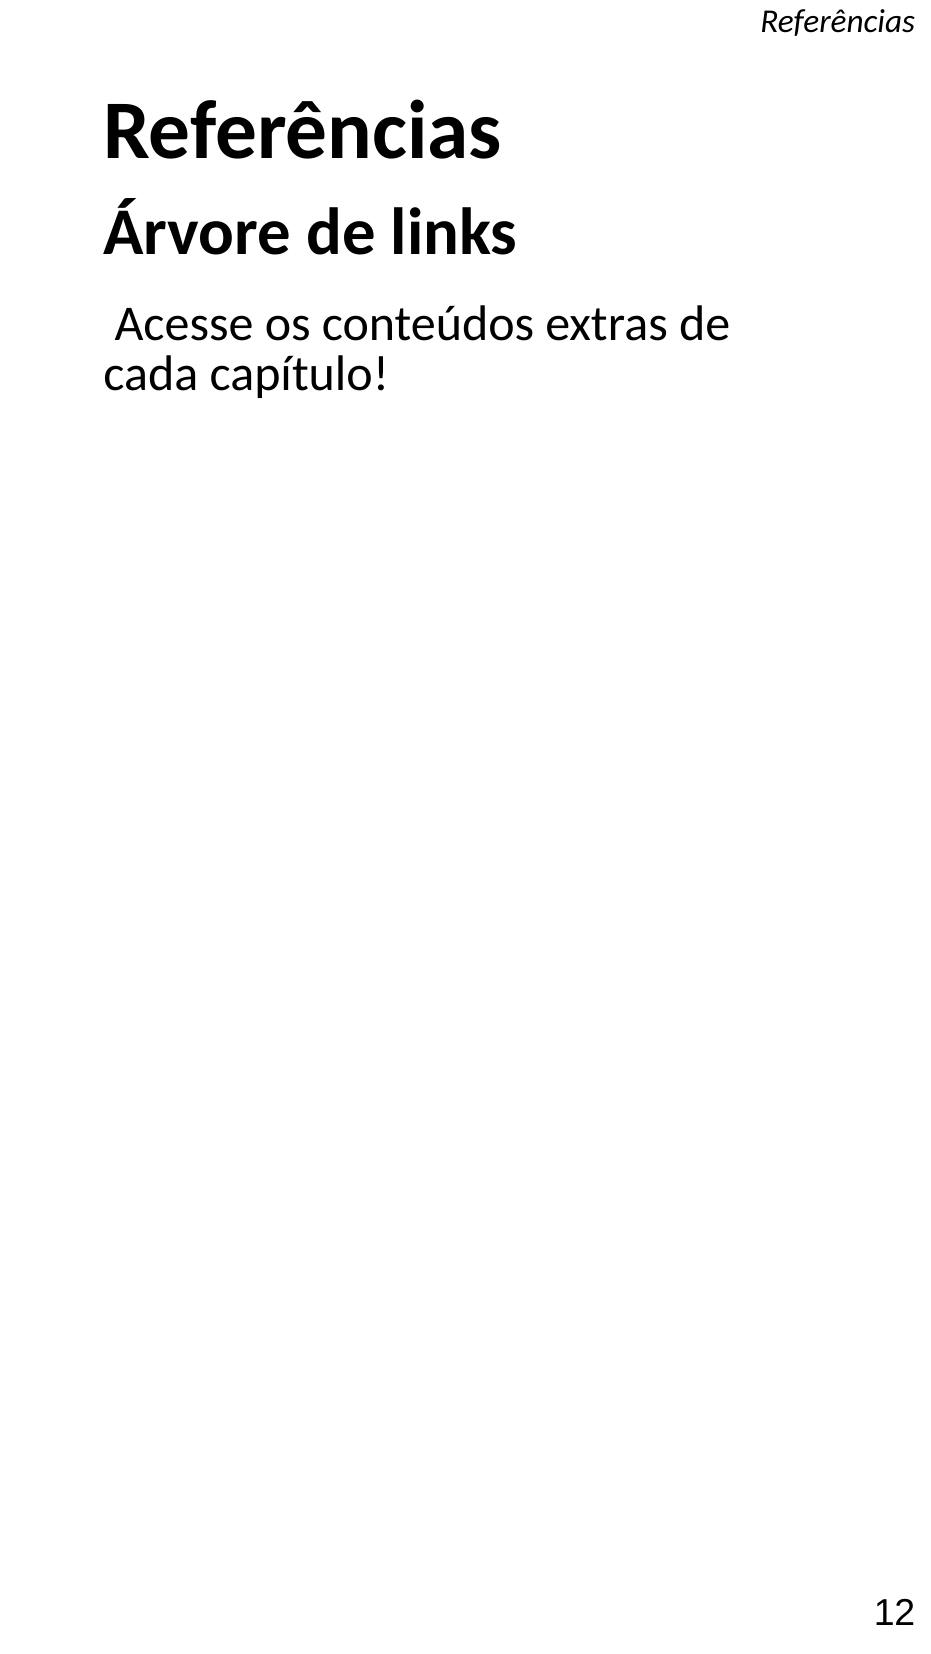

Referências
Referências
Árvore de links
 Acesse os conteúdos extras de cada capítulo!